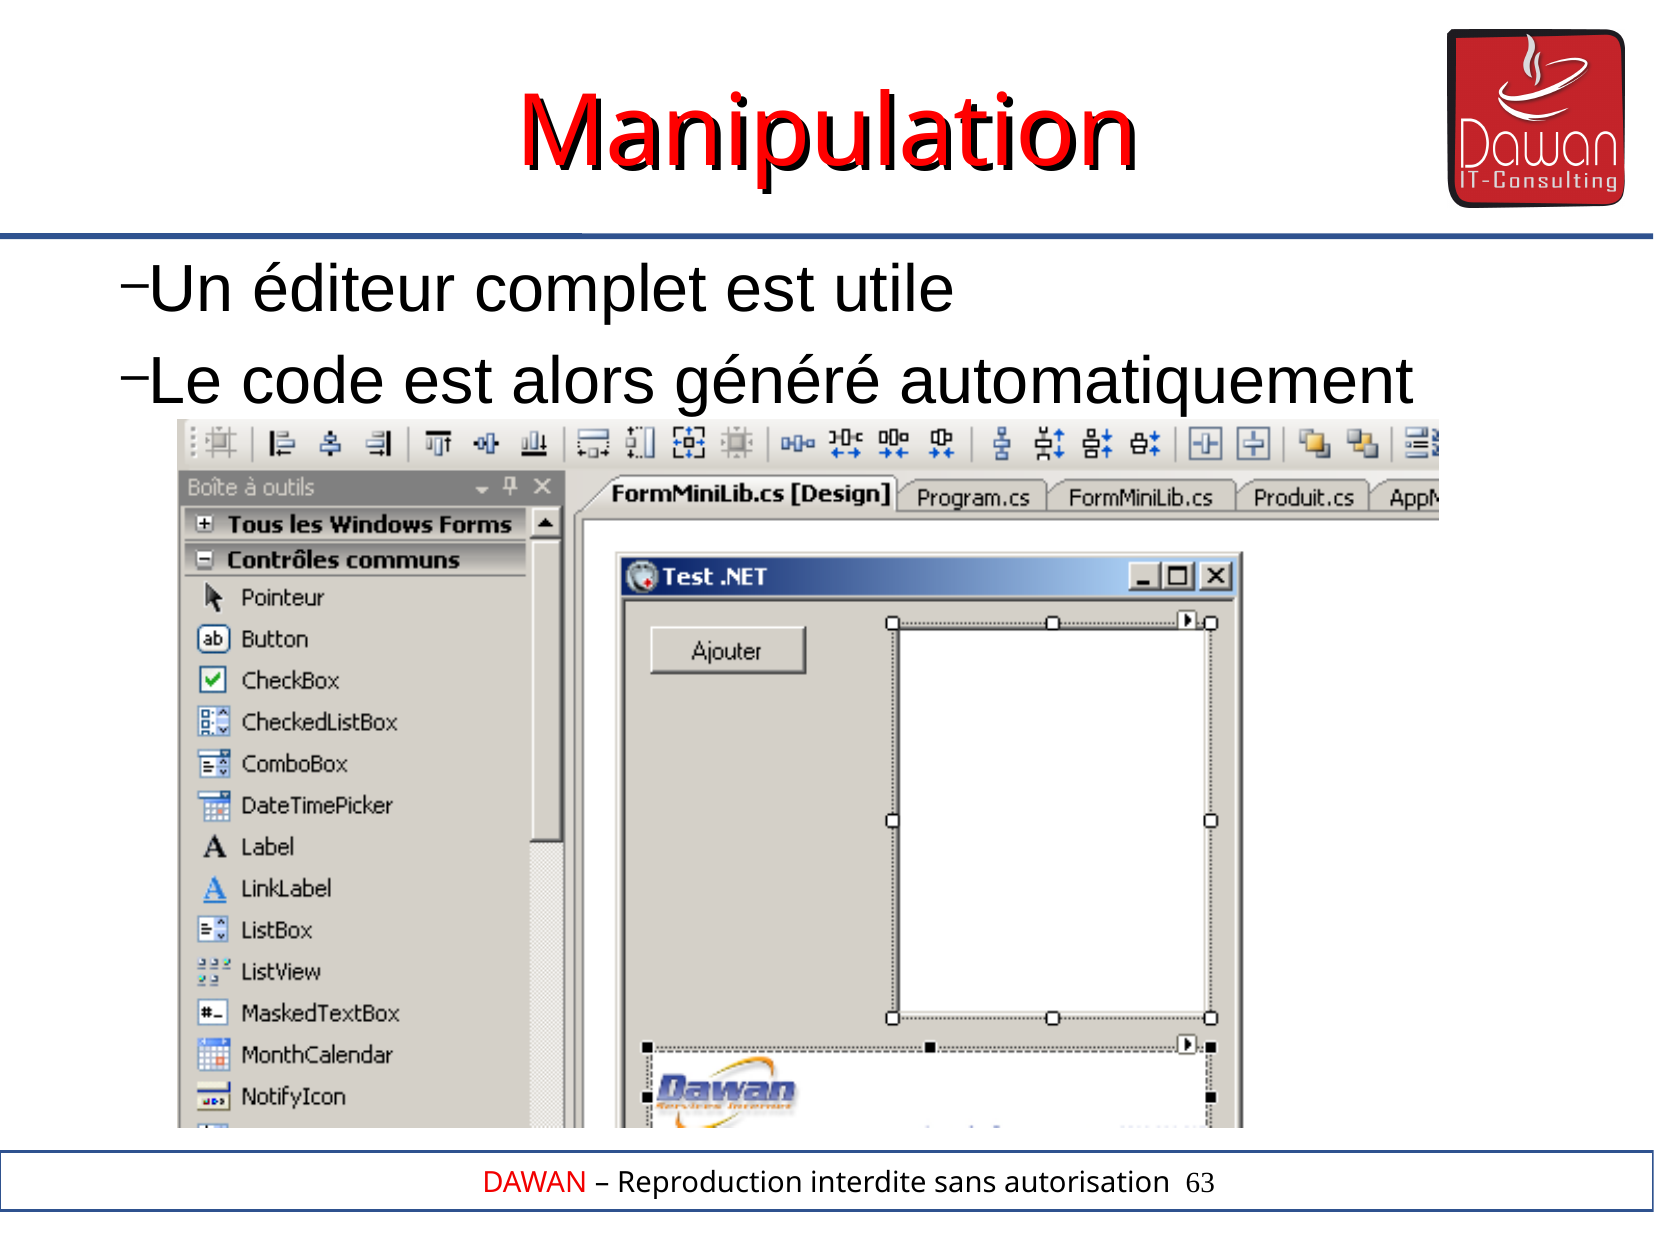

Manipulation
Un éditeur complet est utile
Le code est alors généré automatiquement
59